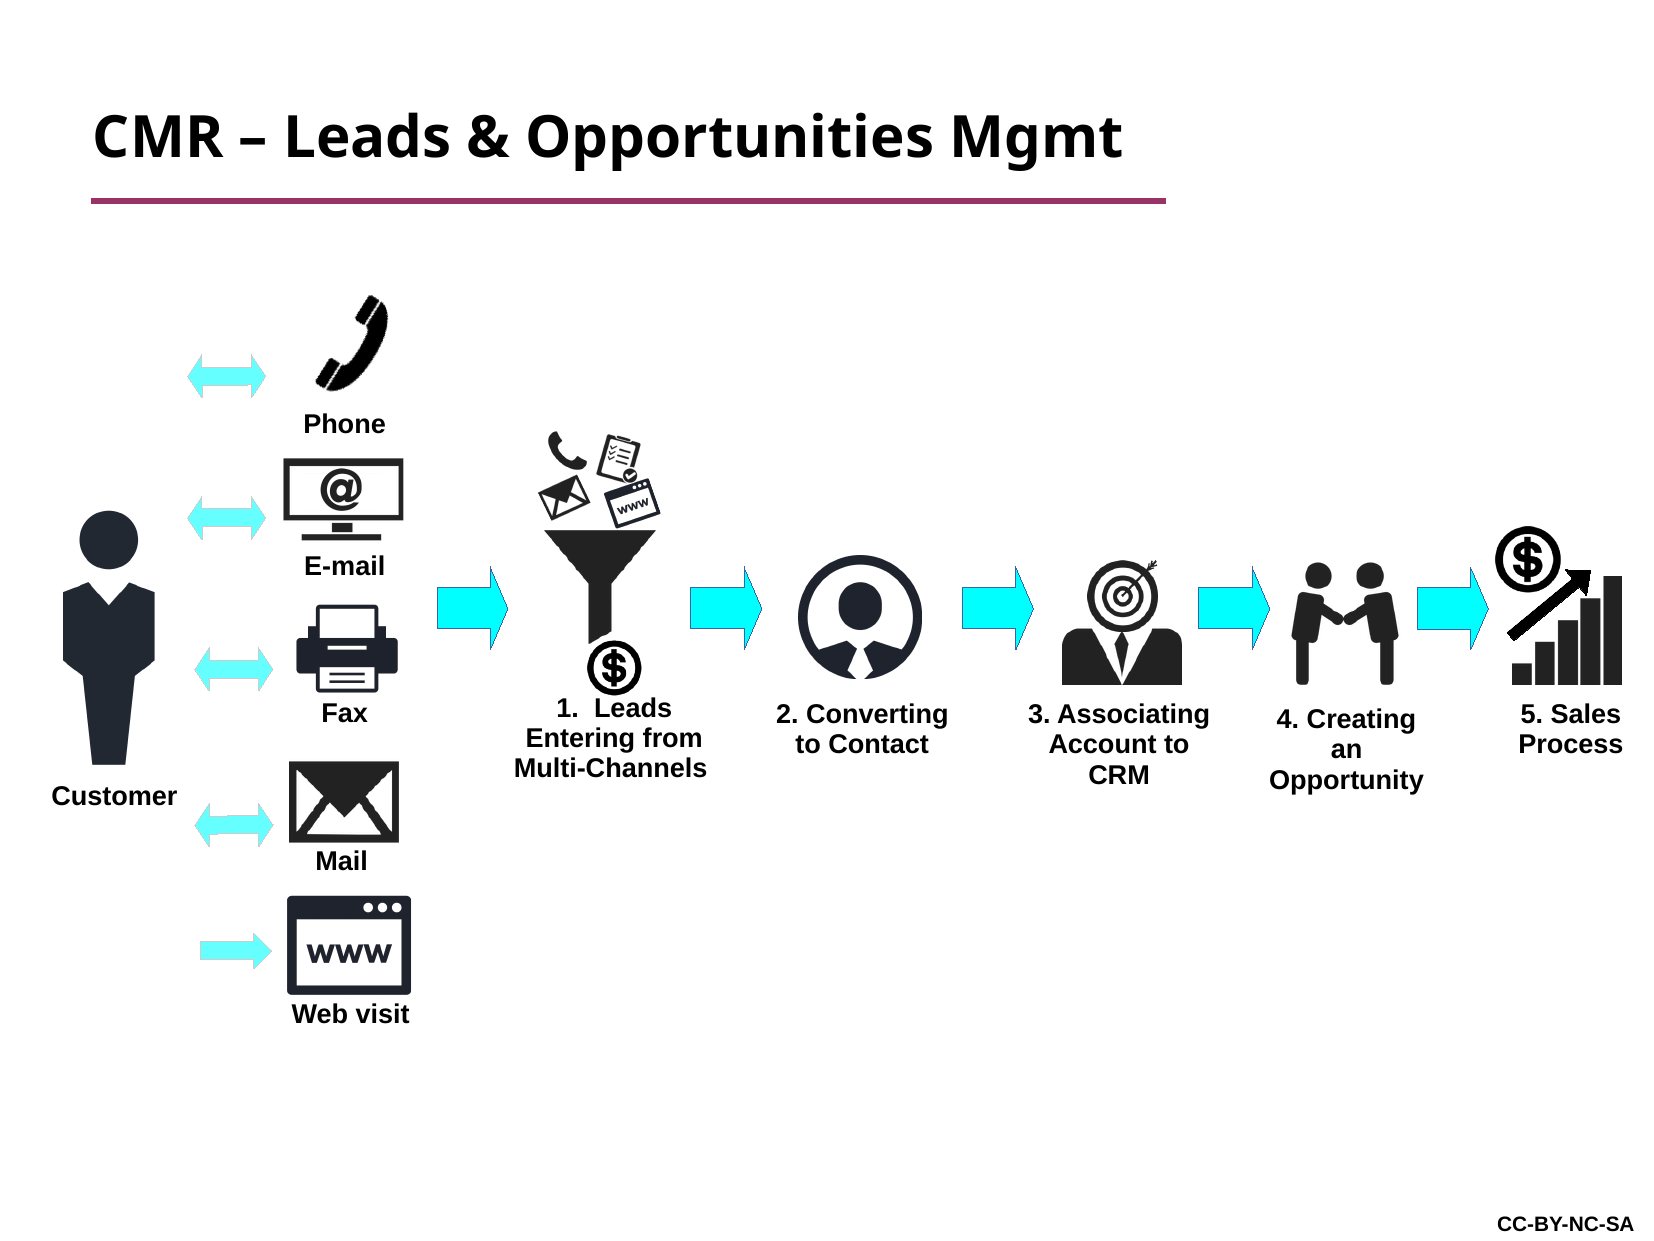

# CMR – Leads & Opportunities Mgmt
Phone
E-mail
1. Leads Entering from Multi-Channels
Fax
2. Converting to Contact
3. Associating Account to CRM
5. Sales Process
4. Creating an Opportunity
Customer
Mail
Web visit
CC-BY-NC-SA